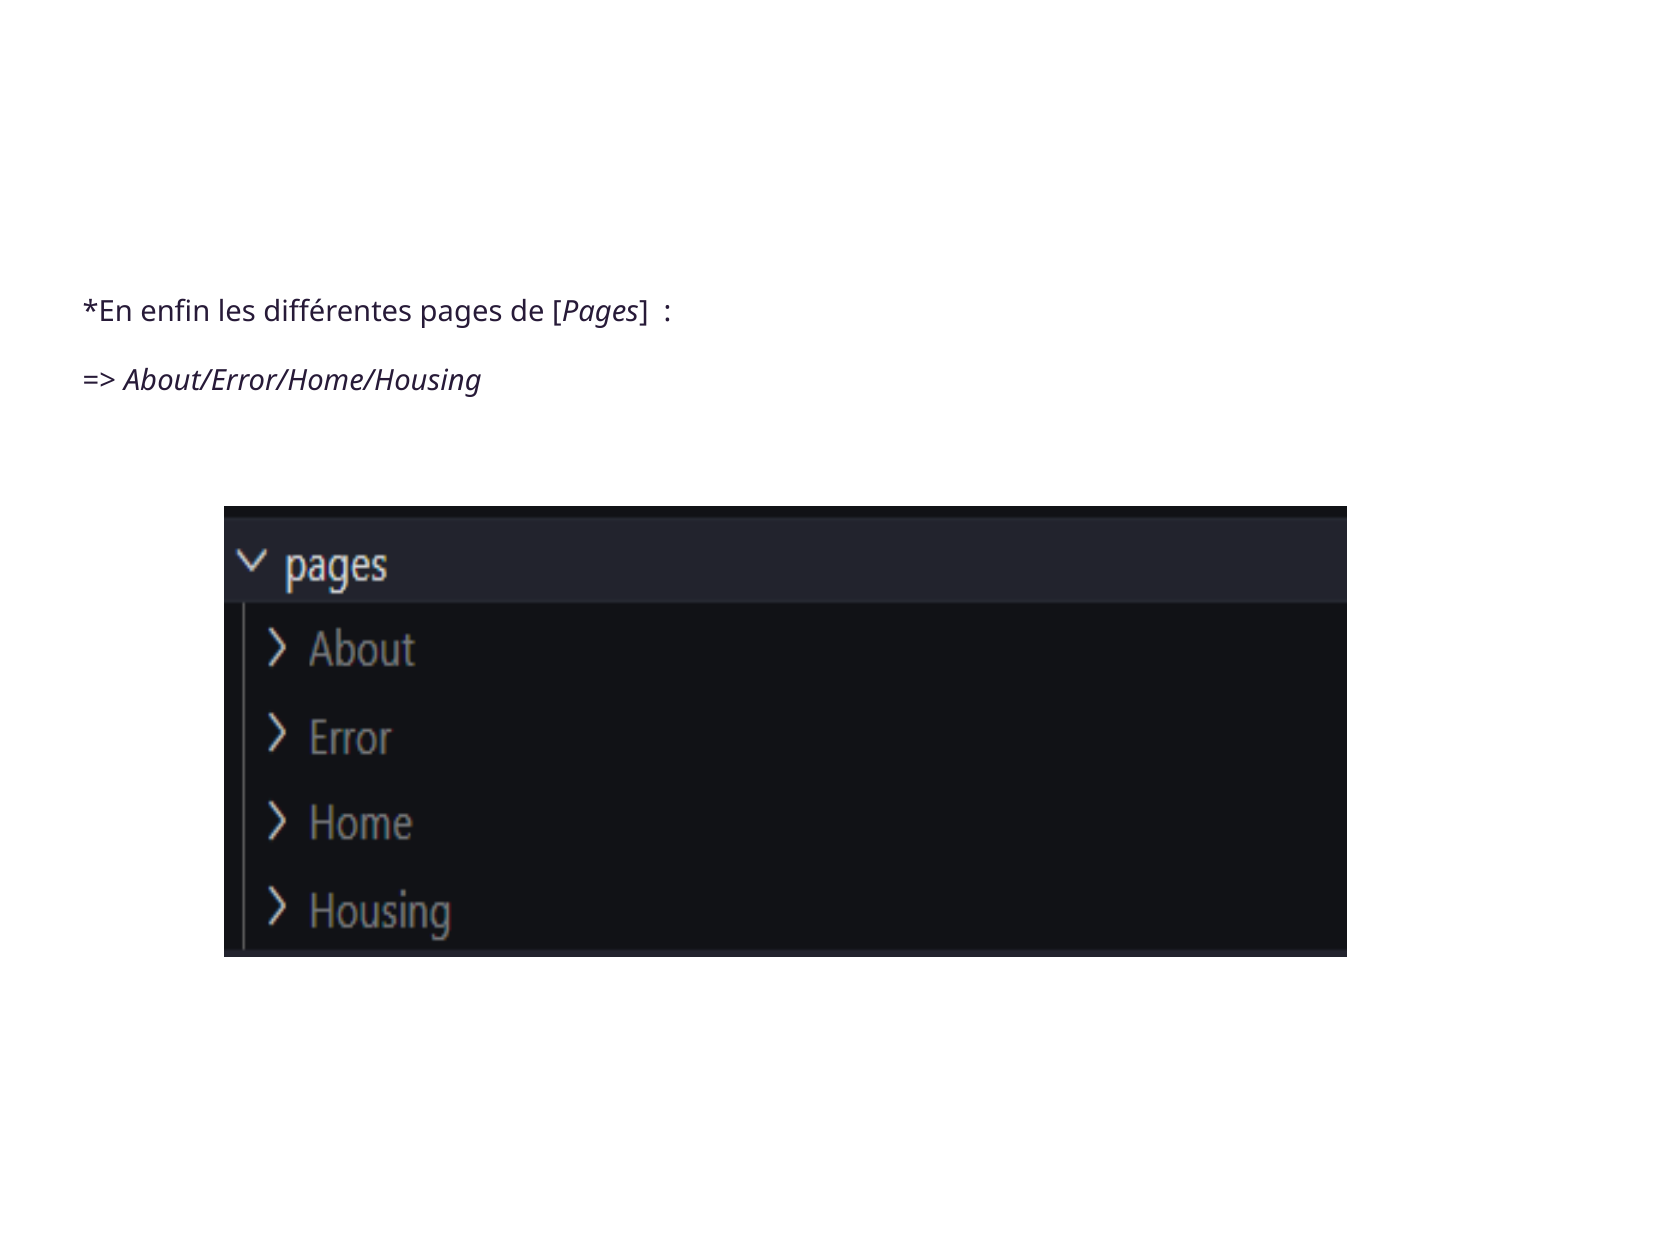

#
*En enfin les différentes pages de [Pages]  :
=> About/Error/Home/Housing